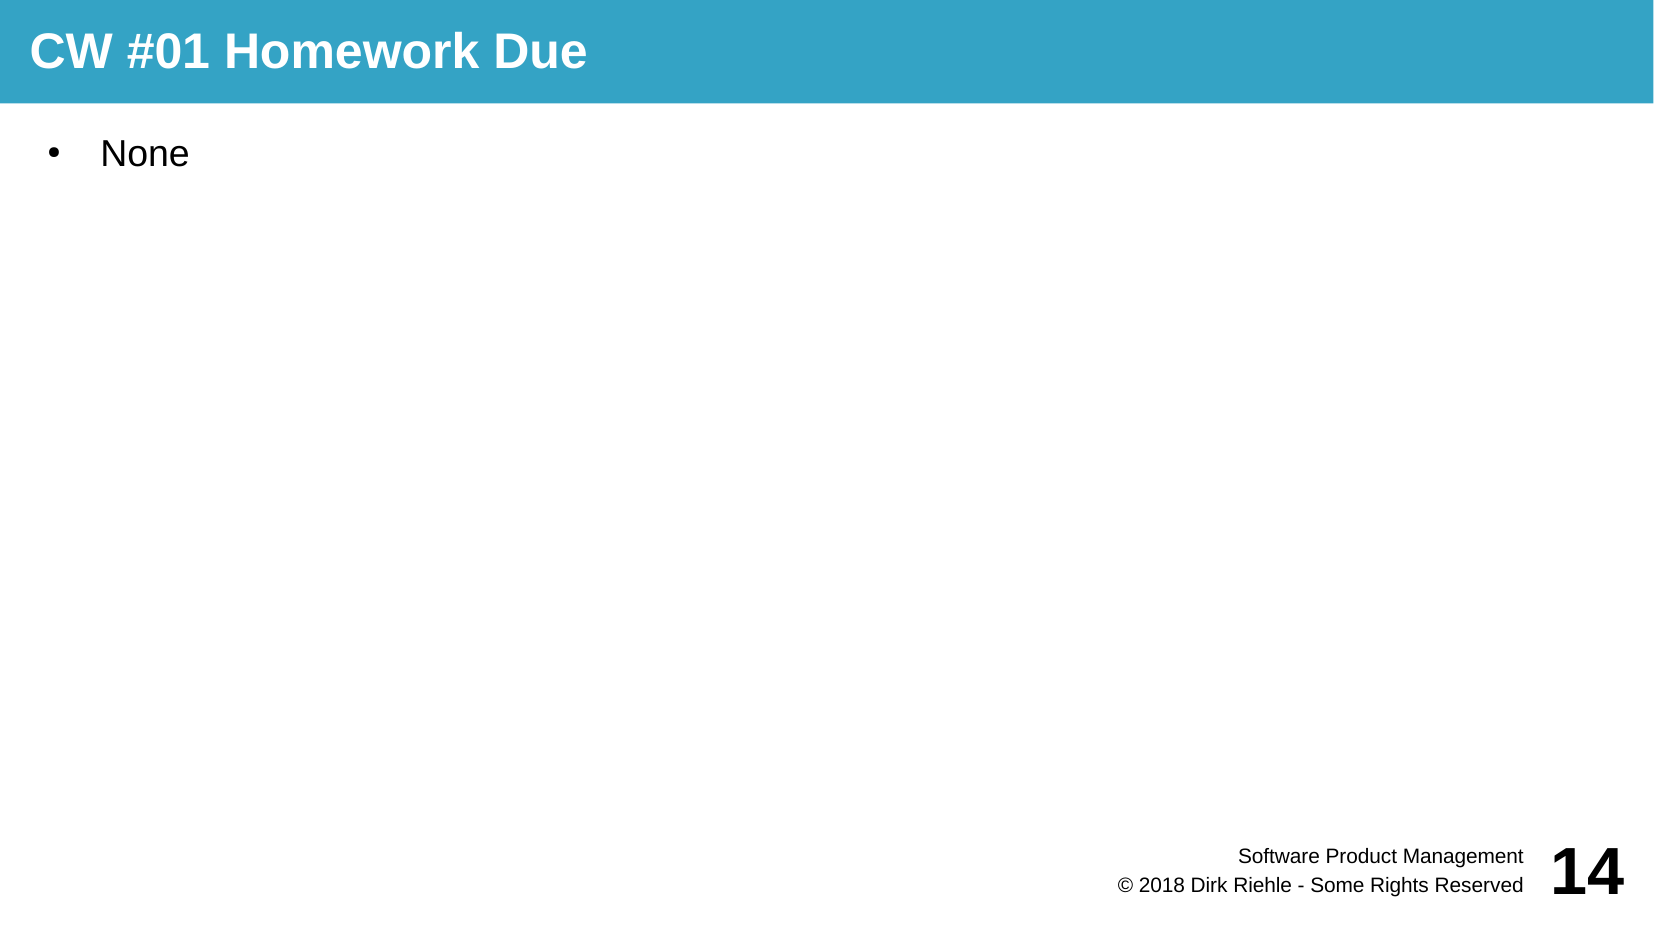

# CW #01 Homework Due
None
Software Product Management
14
© 2018 Dirk Riehle - Some Rights Reserved